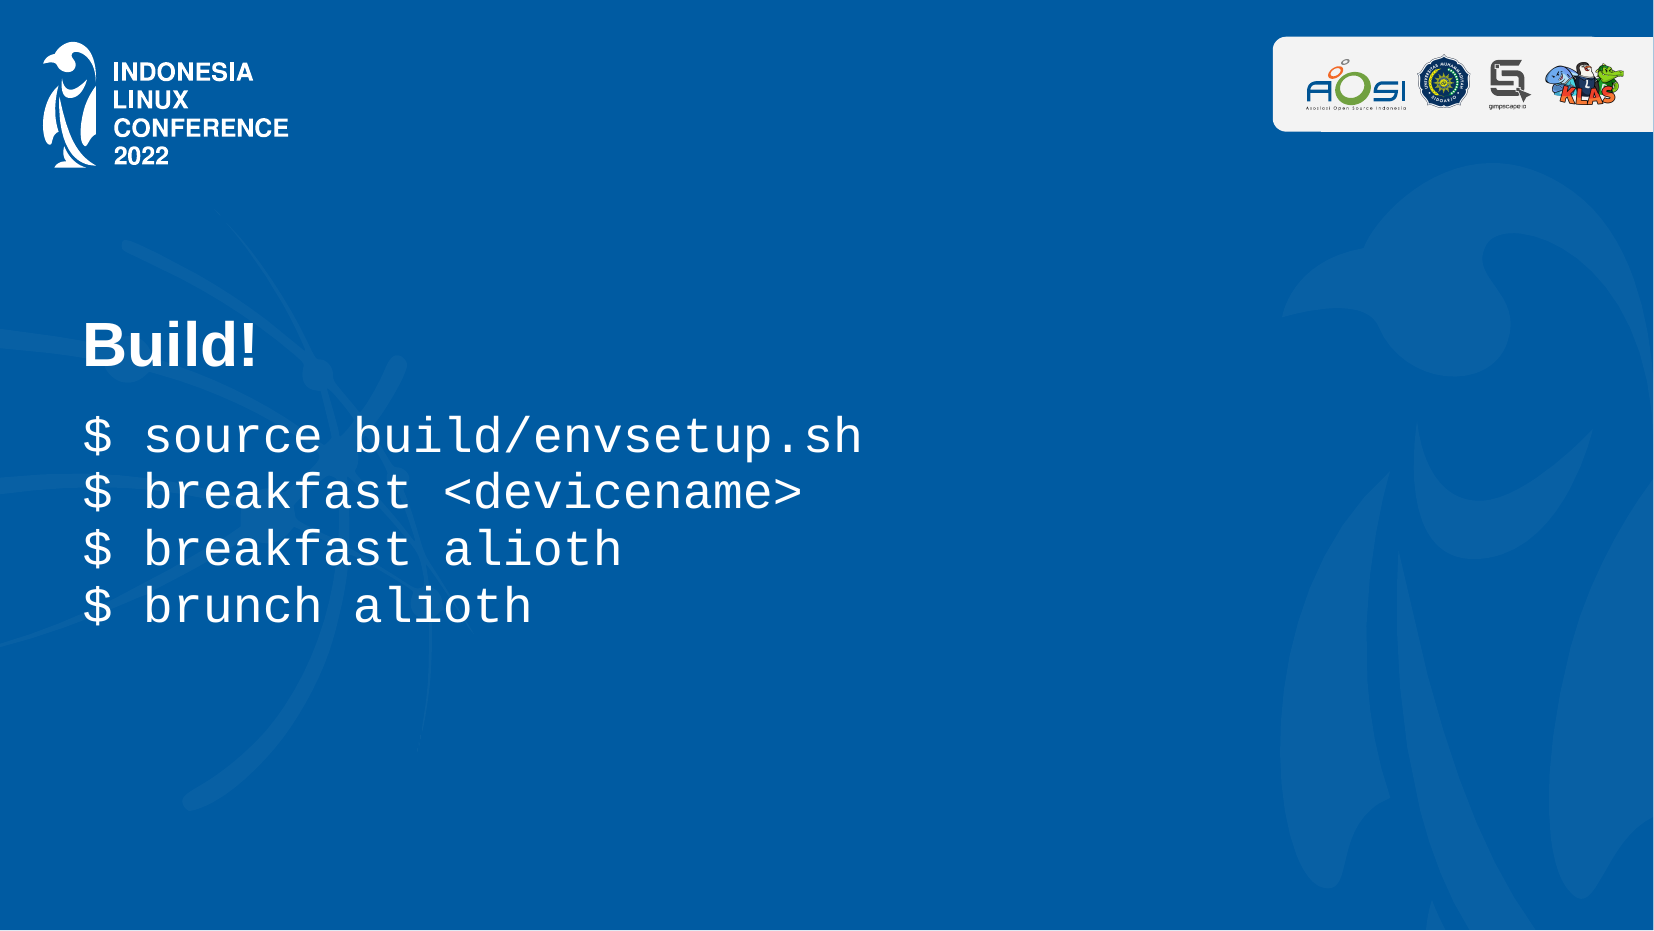

# Build!
$ source build/envsetup.sh
$ breakfast <devicename>
$ breakfast alioth
$ brunch alioth